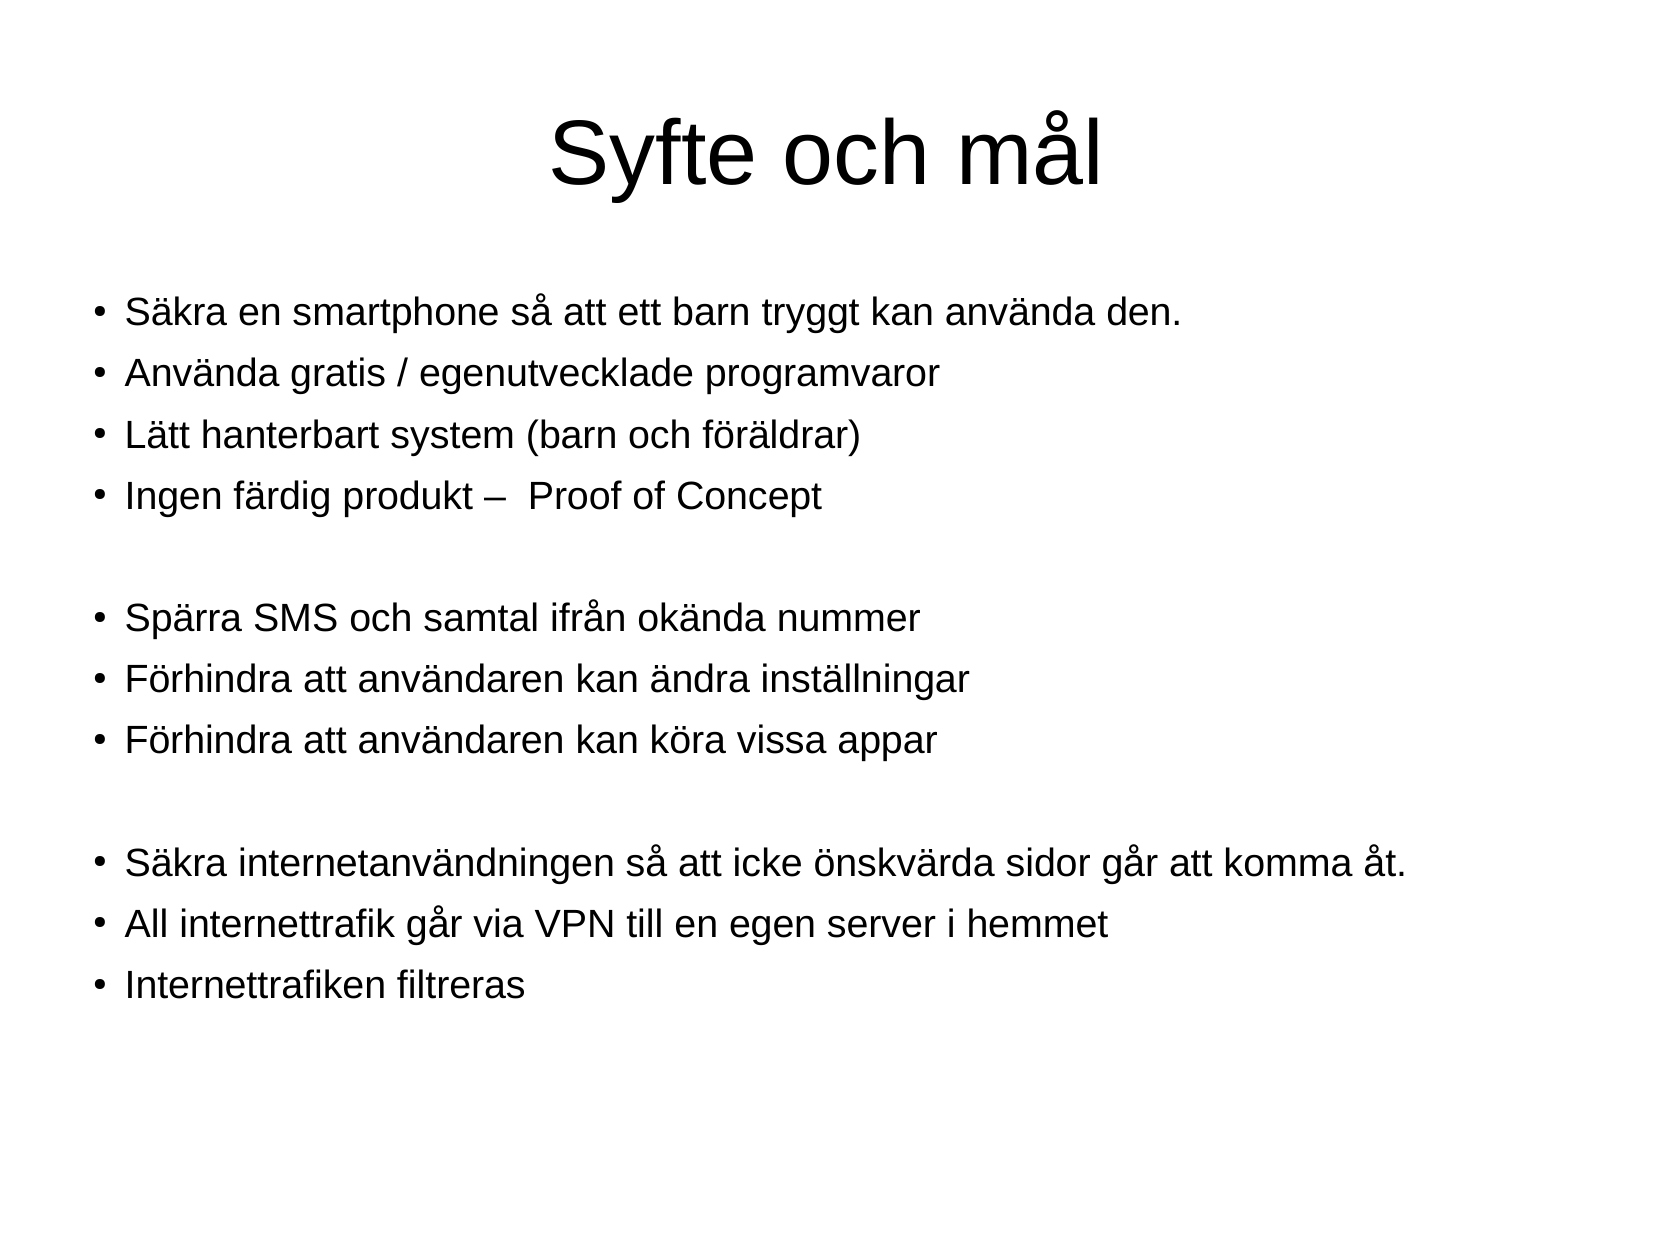

# Syfte och mål
Säkra en smartphone så att ett barn tryggt kan använda den.
Använda gratis / egenutvecklade programvaror
Lätt hanterbart system (barn och föräldrar)
Ingen färdig produkt – Proof of Concept
Spärra SMS och samtal ifrån okända nummer
Förhindra att användaren kan ändra inställningar
Förhindra att användaren kan köra vissa appar
Säkra internetanvändningen så att icke önskvärda sidor går att komma åt.
All internettrafik går via VPN till en egen server i hemmet
Internettrafiken filtreras